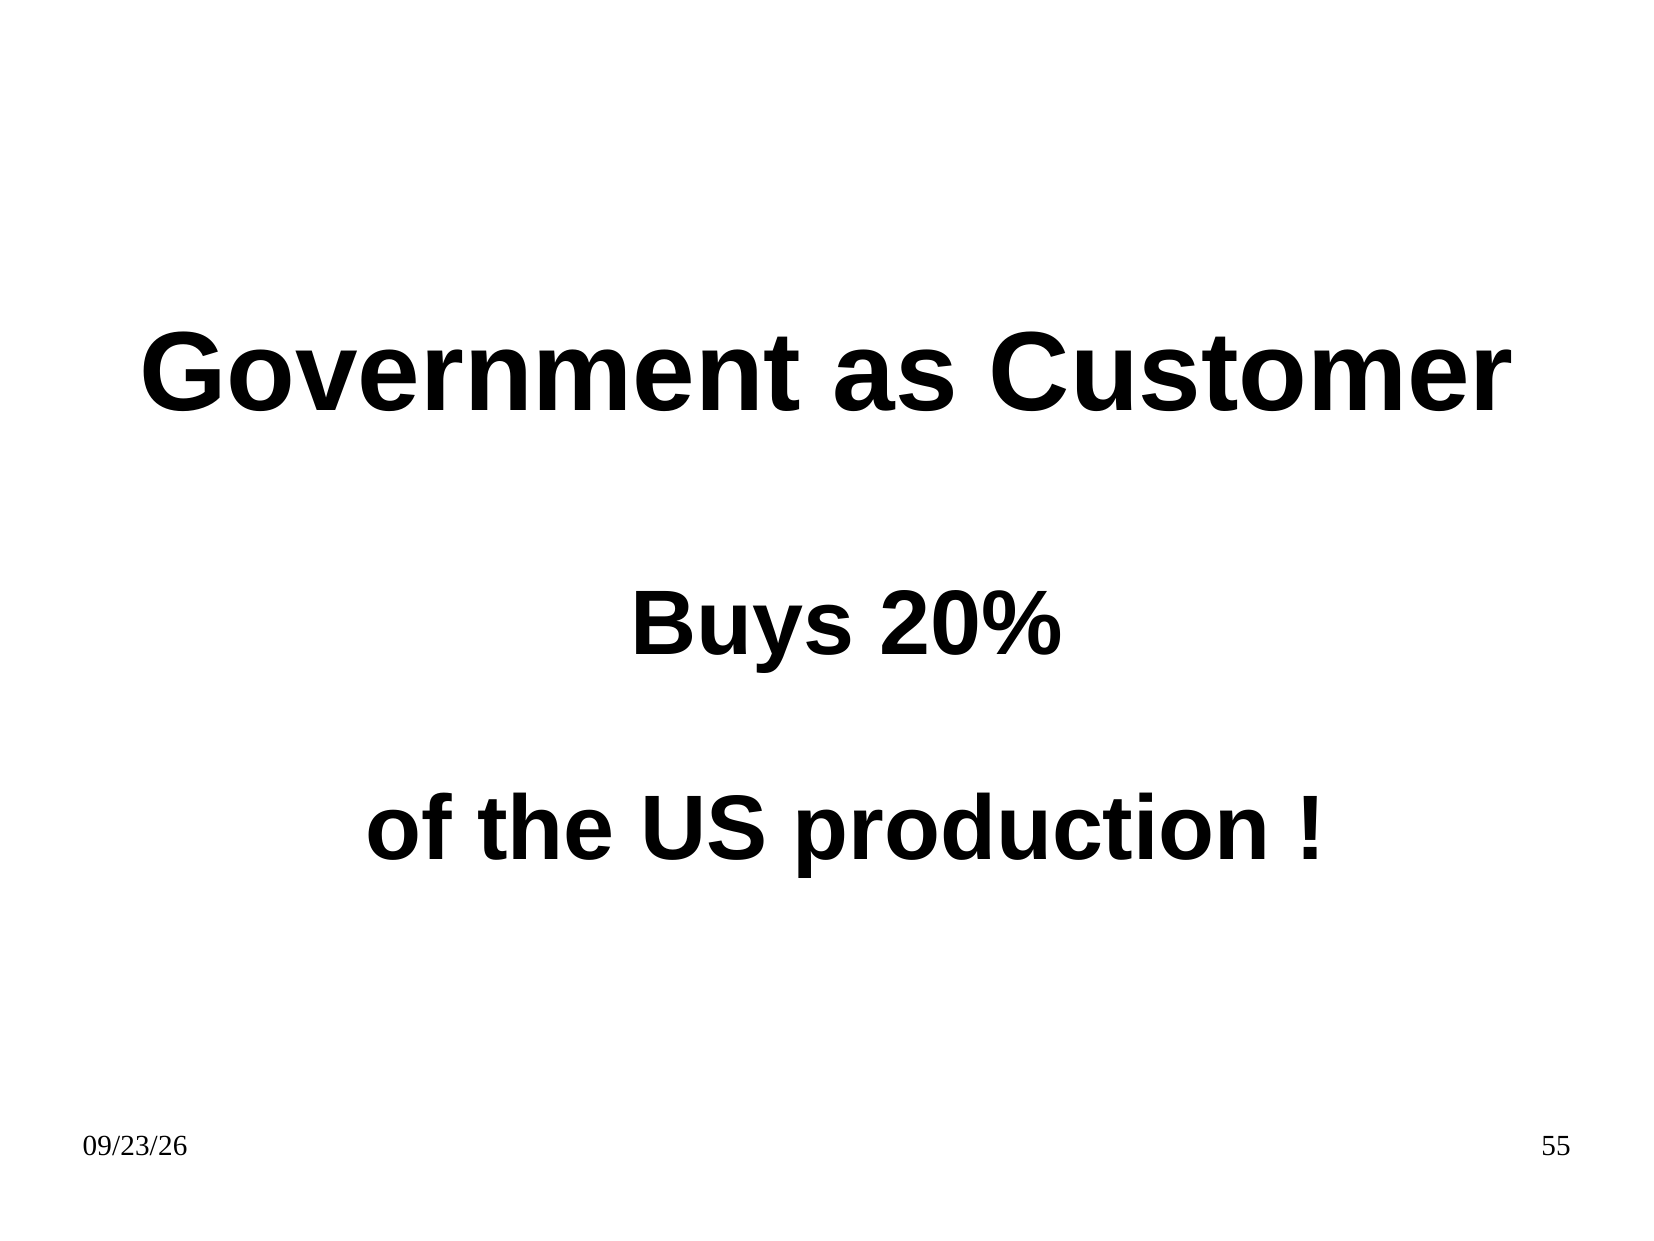

# Government as Customer
Buys 20%
of the US production !
55